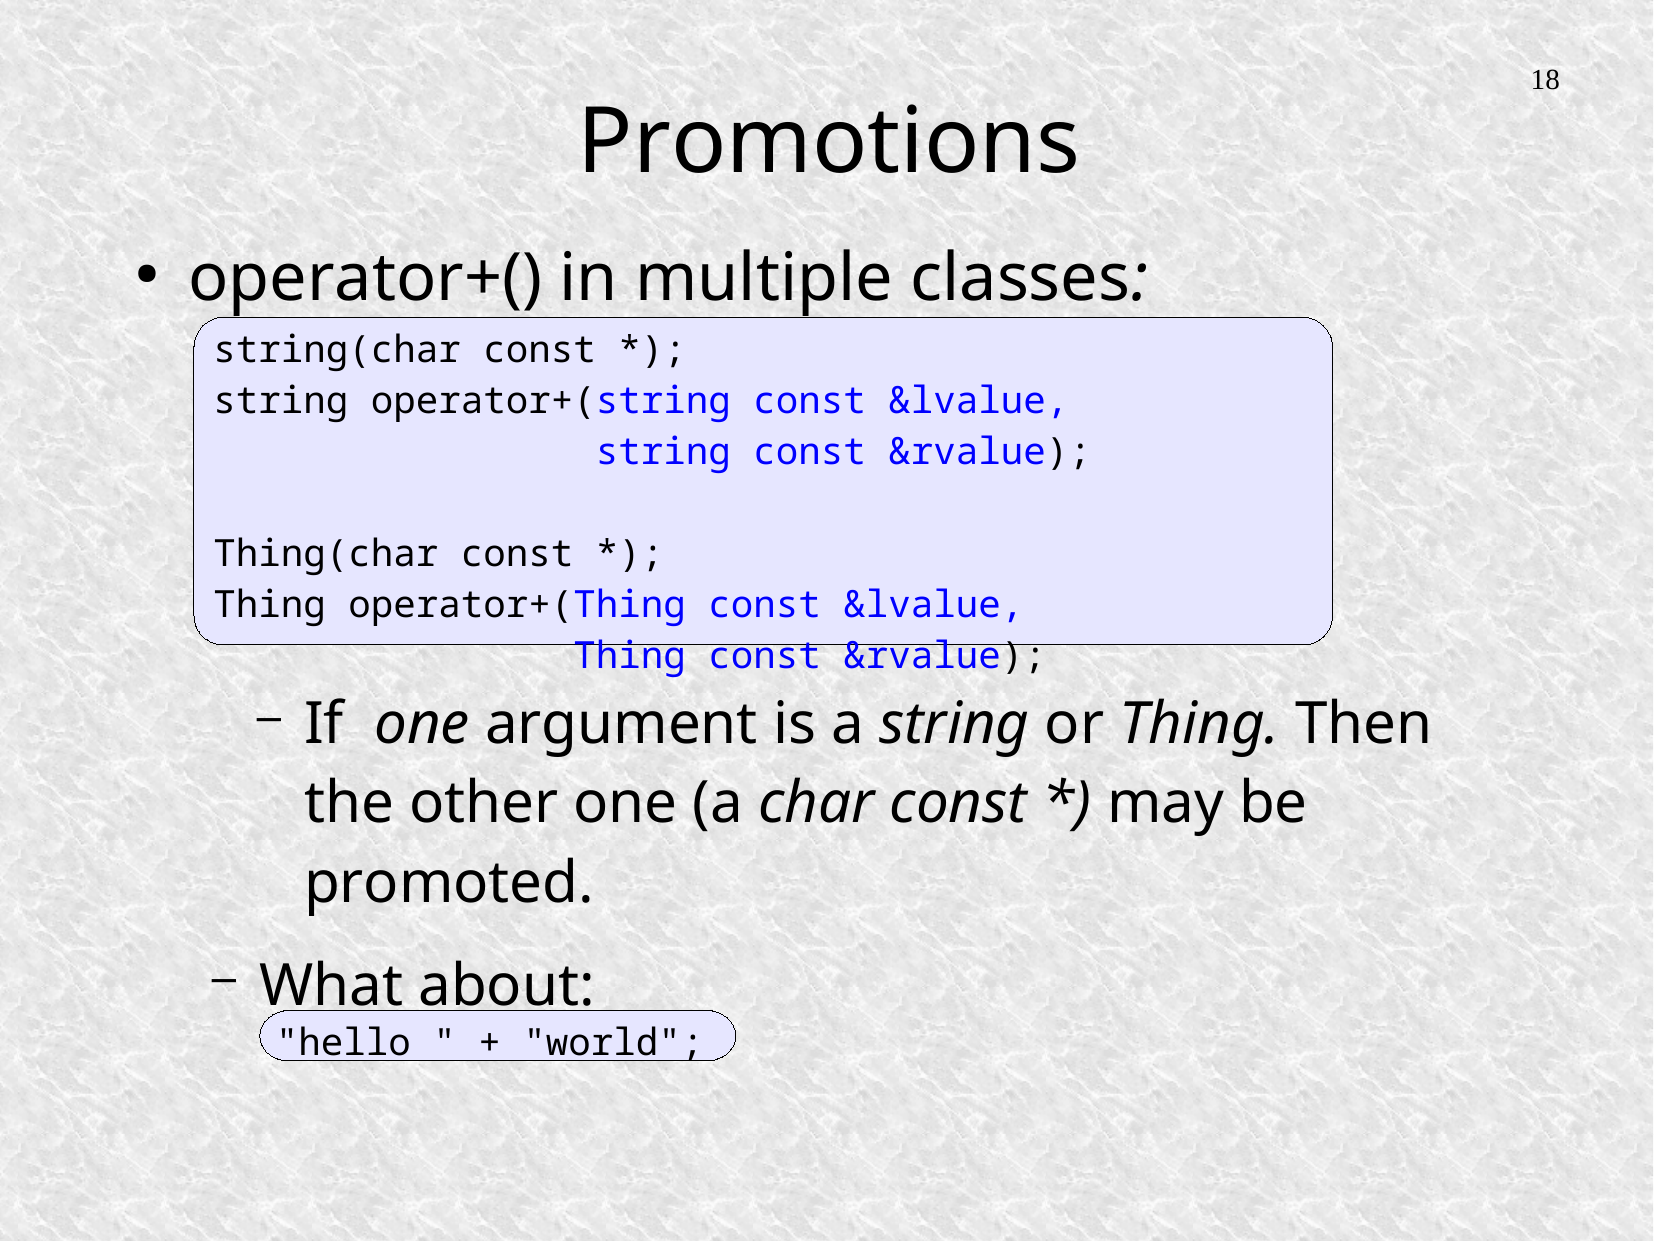

# Promotions
18
operator+() in multiple classes:
If one argument is a string or Thing. Then the other one (a char const *) may be promoted.
What about:
string(char const *);
string operator+(string const &lvalue,
 string const &rvalue);
Thing(char const *);
Thing operator+(Thing const &lvalue,
 Thing const &rvalue);
"hello " + "world";